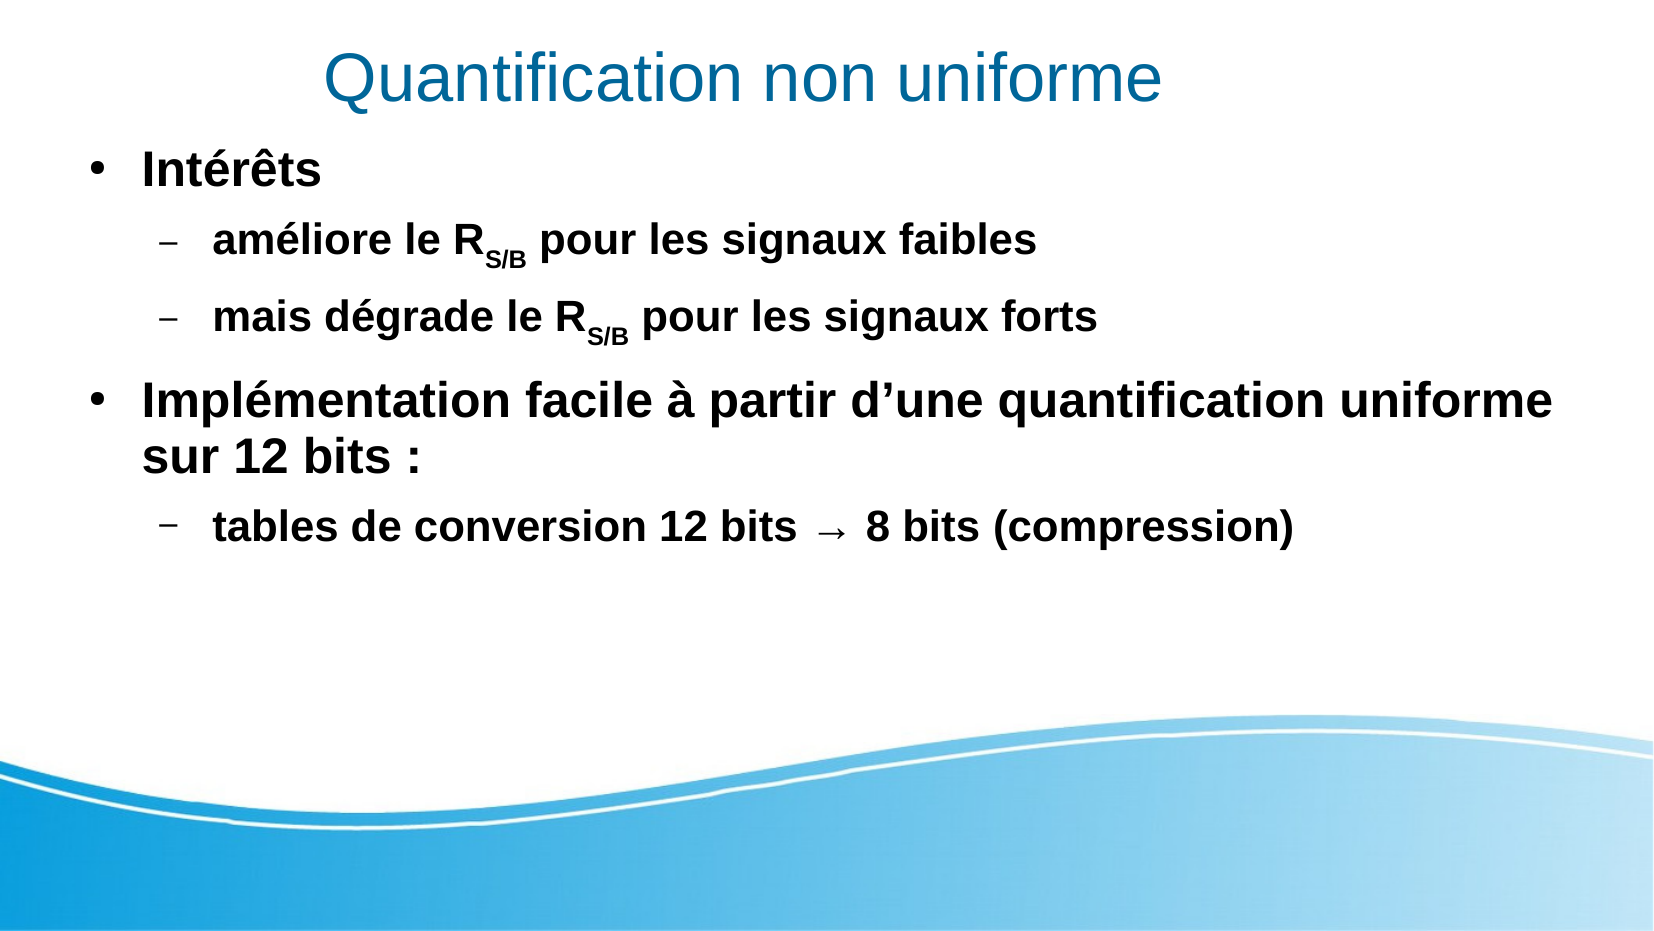

# Quantification non uniforme
Intérêts
améliore le RS/B pour les signaux faibles
mais dégrade le RS/B pour les signaux forts
Implémentation facile à partir d’une quantification uniforme sur 12 bits :
tables de conversion 12 bits → 8 bits (compression)